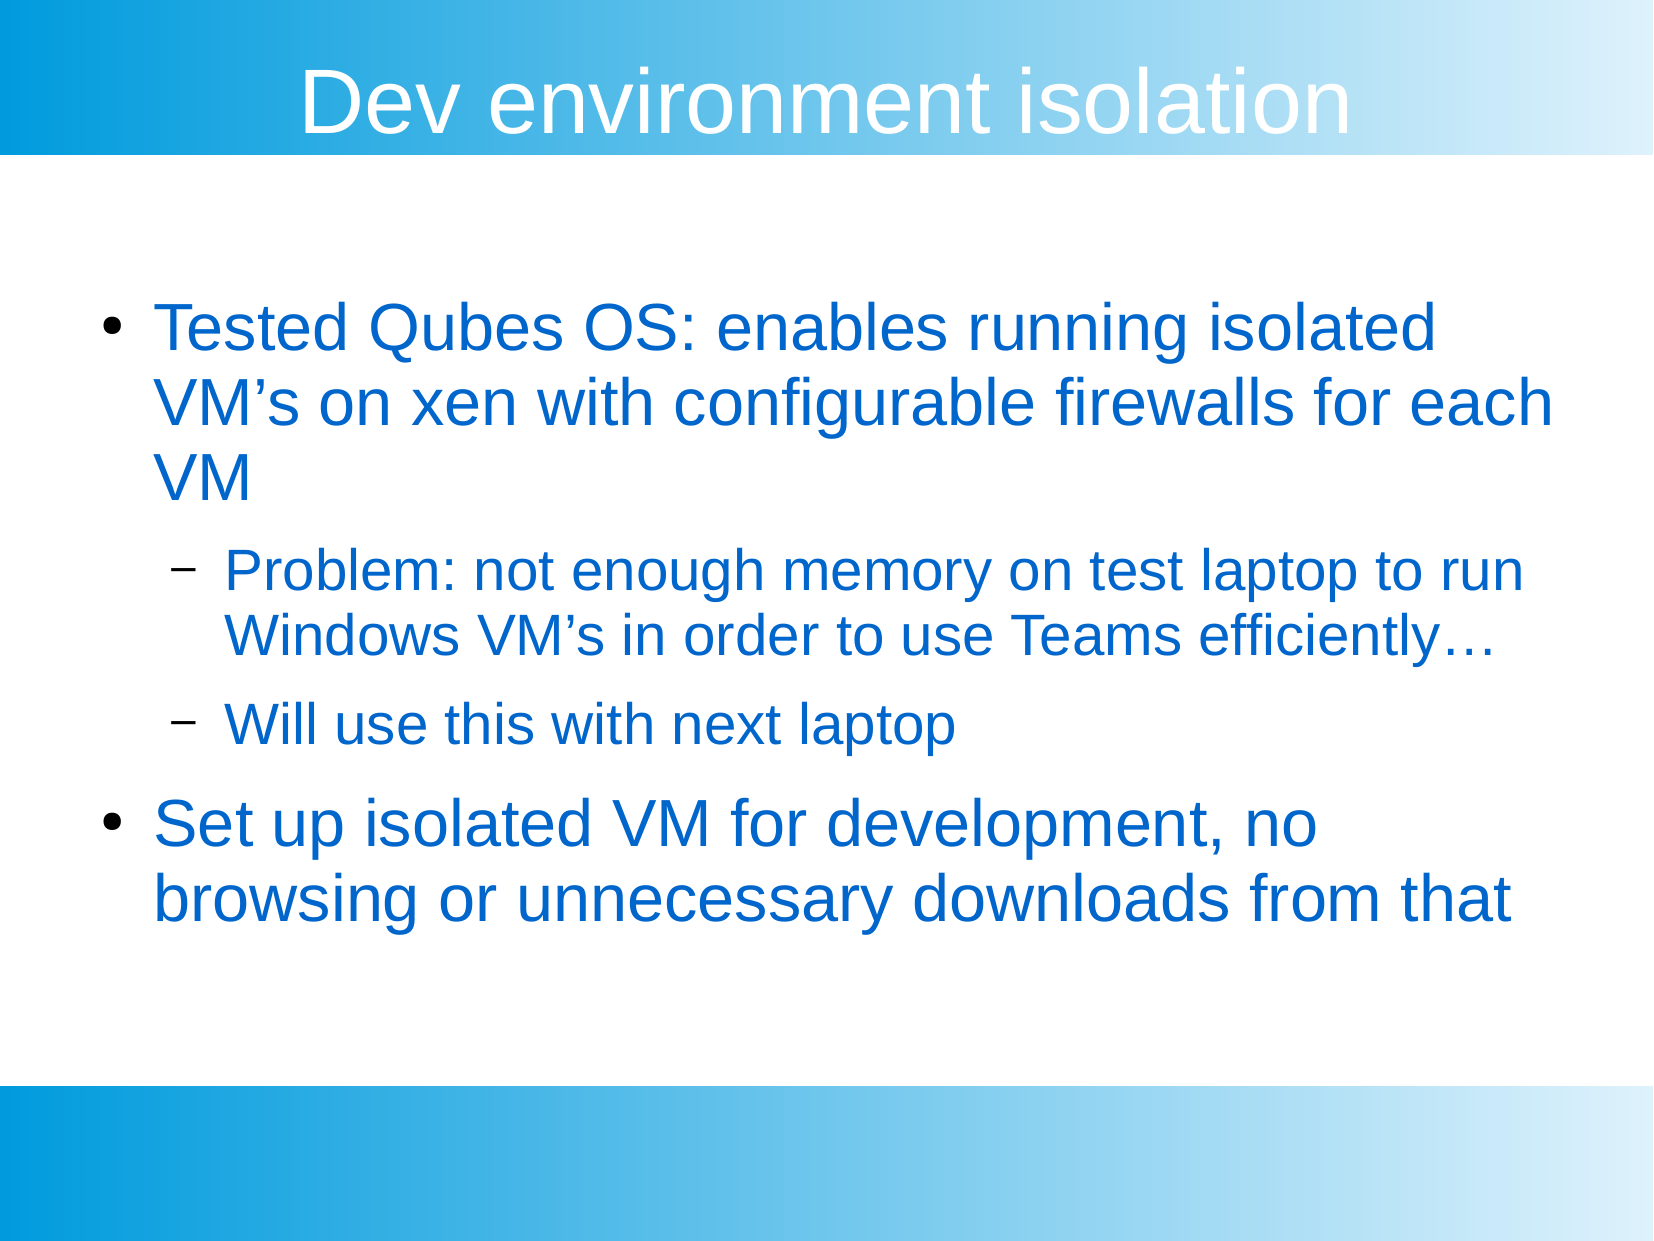

# Dev environment isolation
Tested Qubes OS: enables running isolated VM’s on xen with configurable firewalls for each VM
Problem: not enough memory on test laptop to run Windows VM’s in order to use Teams efficiently…
Will use this with next laptop
Set up isolated VM for development, no browsing or unnecessary downloads from that